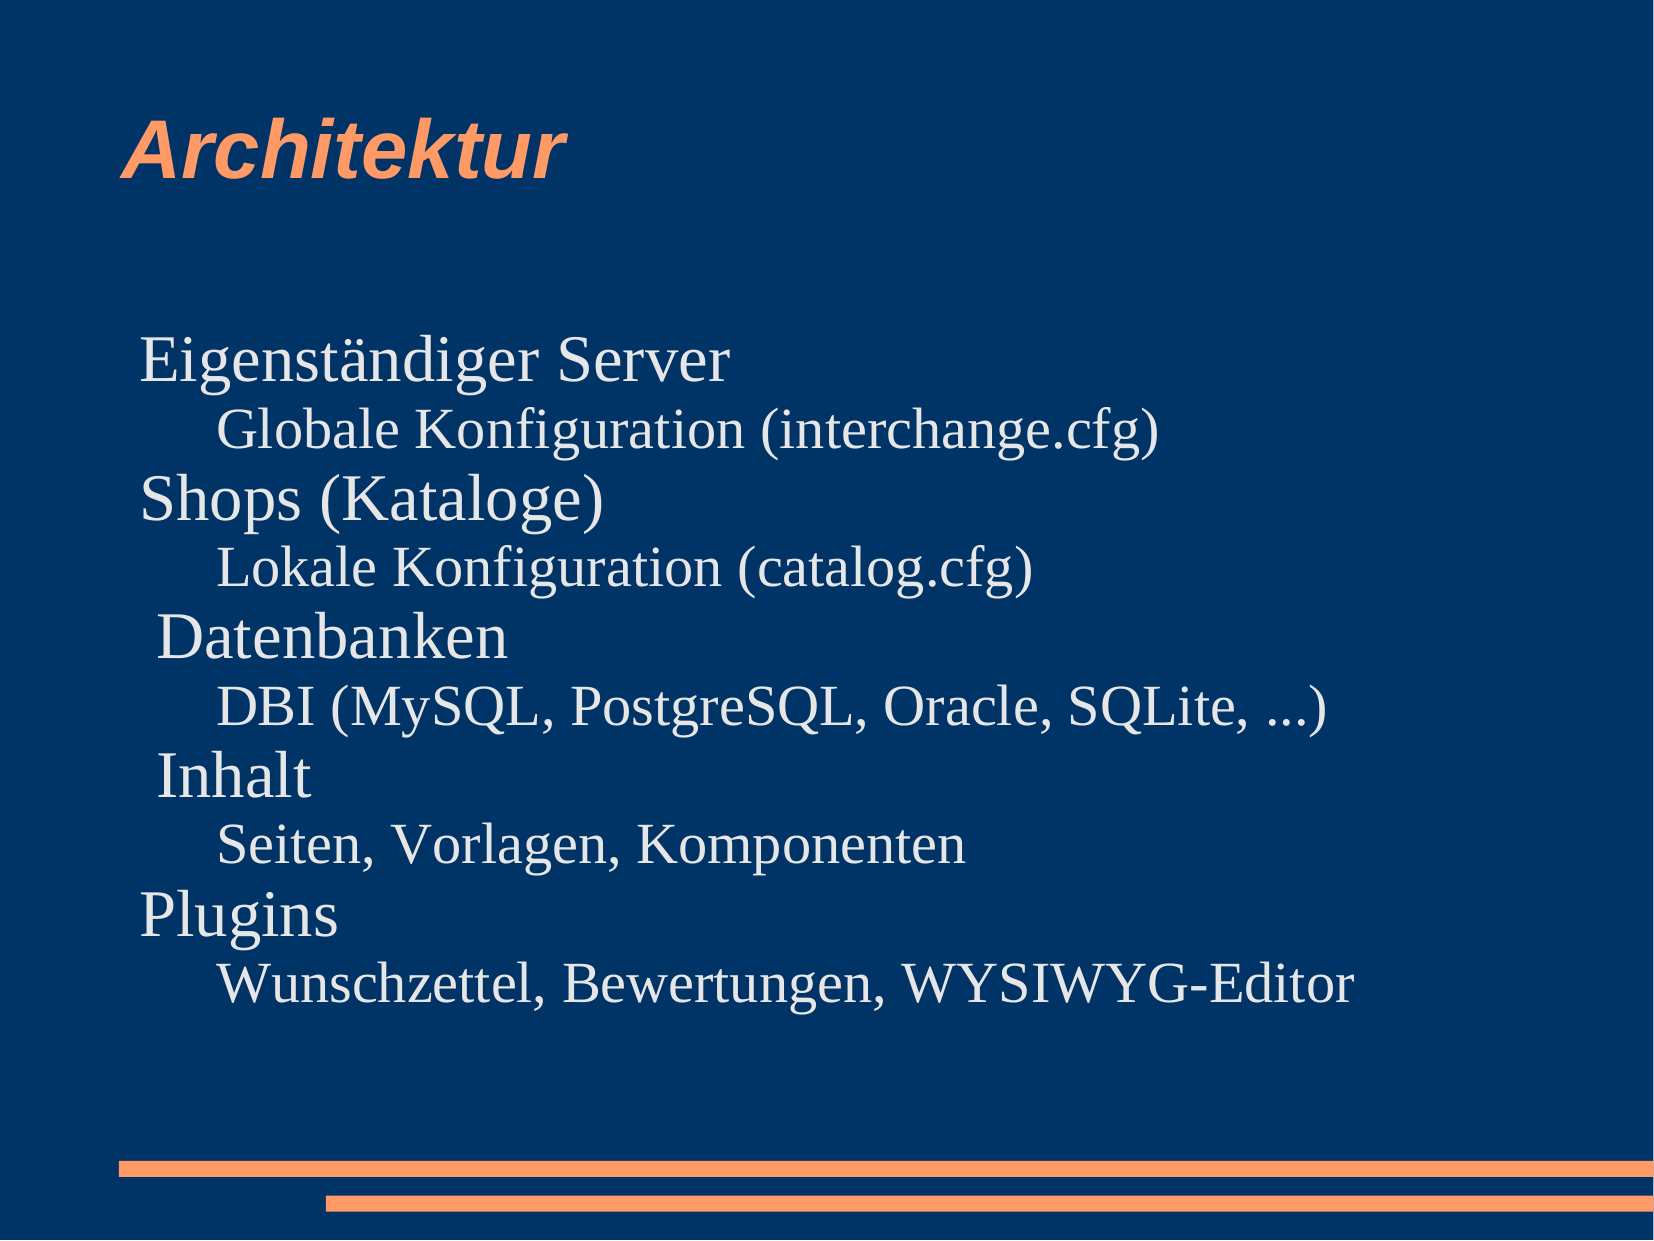

# Architektur
Eigenständiger Server
Globale Konfiguration (interchange.cfg)
Shops (Kataloge)
Lokale Konfiguration (catalog.cfg)
 Datenbanken
DBI (MySQL, PostgreSQL, Oracle, SQLite, ...)
 Inhalt
Seiten, Vorlagen, Komponenten
Plugins
Wunschzettel, Bewertungen, WYSIWYG-Editor